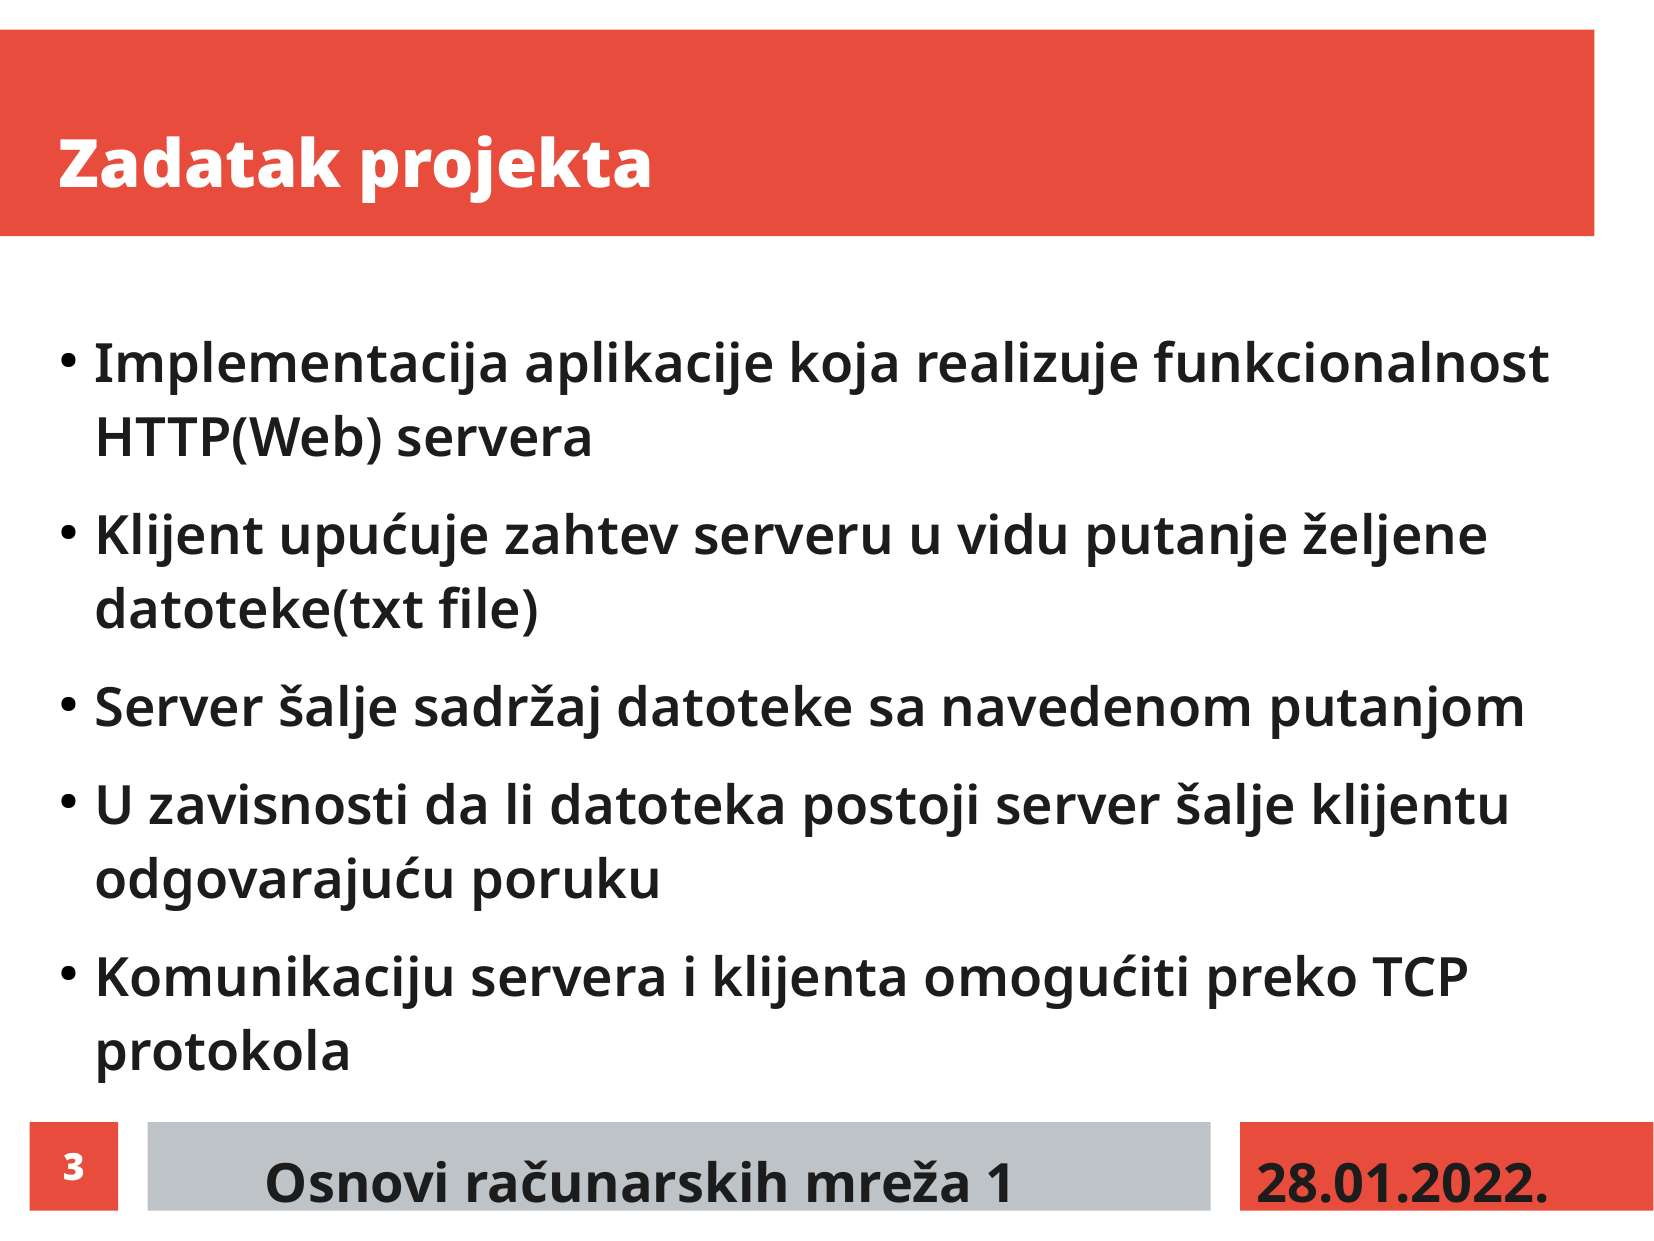

# Zadatak projekta
Implementacija aplikacije koja realizuje funkcionalnost HTTP(Web) servera
Klijent upućuje zahtev serveru u vidu putanje željene datoteke(txt file)
Server šalje sadržaj datoteke sa navedenom putanjom
U zavisnosti da li datoteka postoji server šalje klijentu odgovarajuću poruku
Komunikaciju servera i klijenta omogućiti preko TCP protokola
3
Osnovi računarskih mreža 1
28.01.2022.